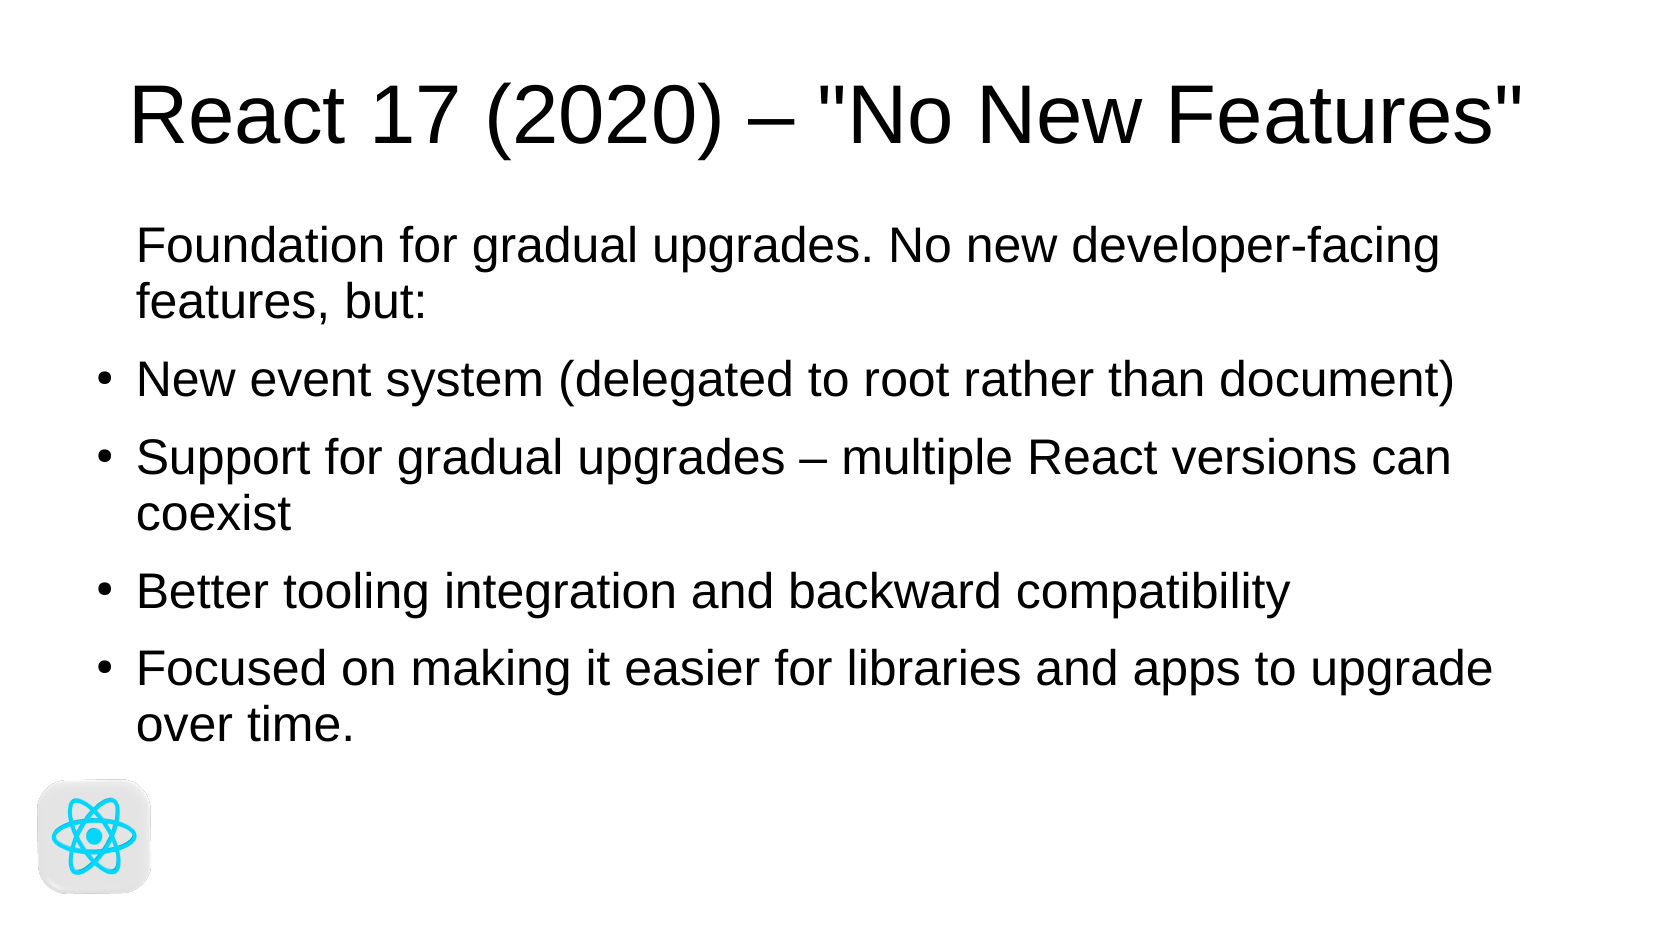

# React 17 (2020) – "No New Features"
Foundation for gradual upgrades. No new developer-facing features, but:
New event system (delegated to root rather than document)
Support for gradual upgrades – multiple React versions can coexist
Better tooling integration and backward compatibility
Focused on making it easier for libraries and apps to upgrade over time.